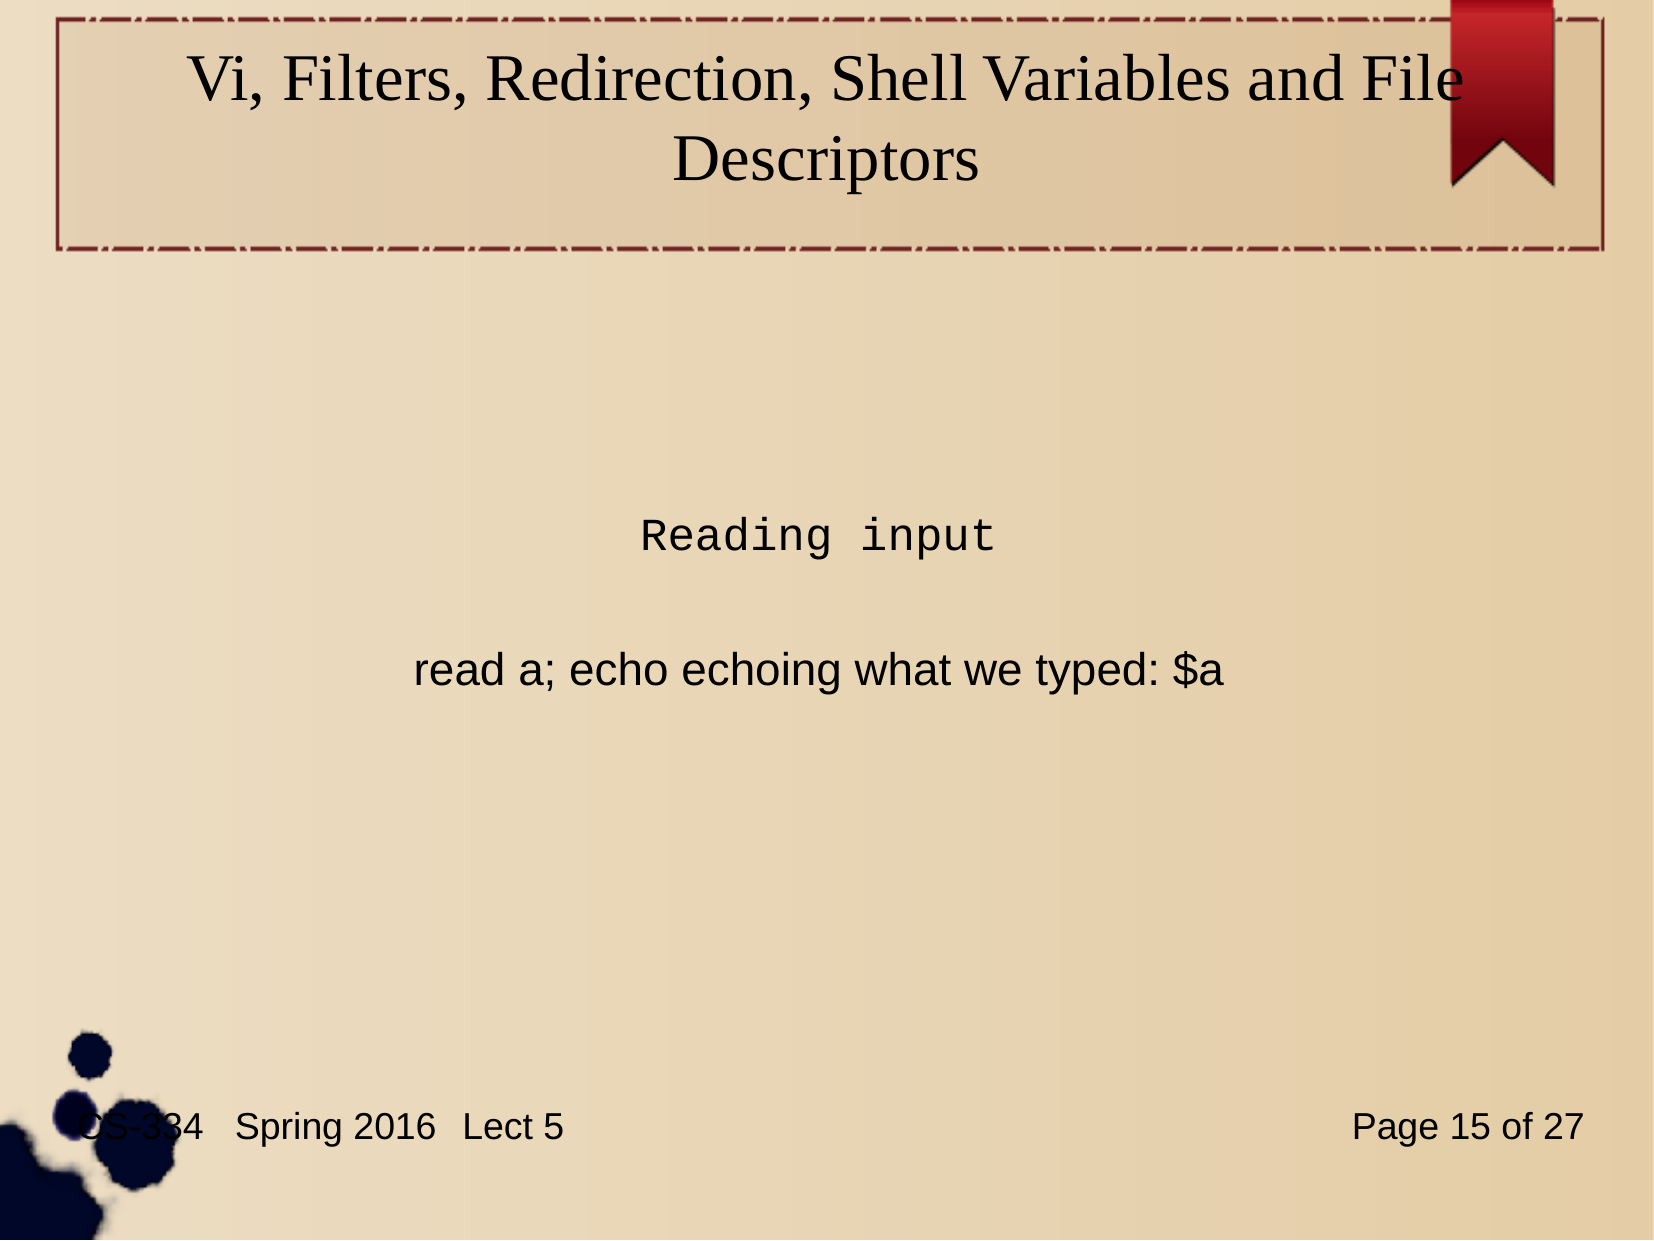

Vi, Filters, Redirection, Shell Variables and File Descriptors
Reading input
read a; echo echoing what we typed: $a
CS-334 Spring 2016	 Lect 5											Page of 27